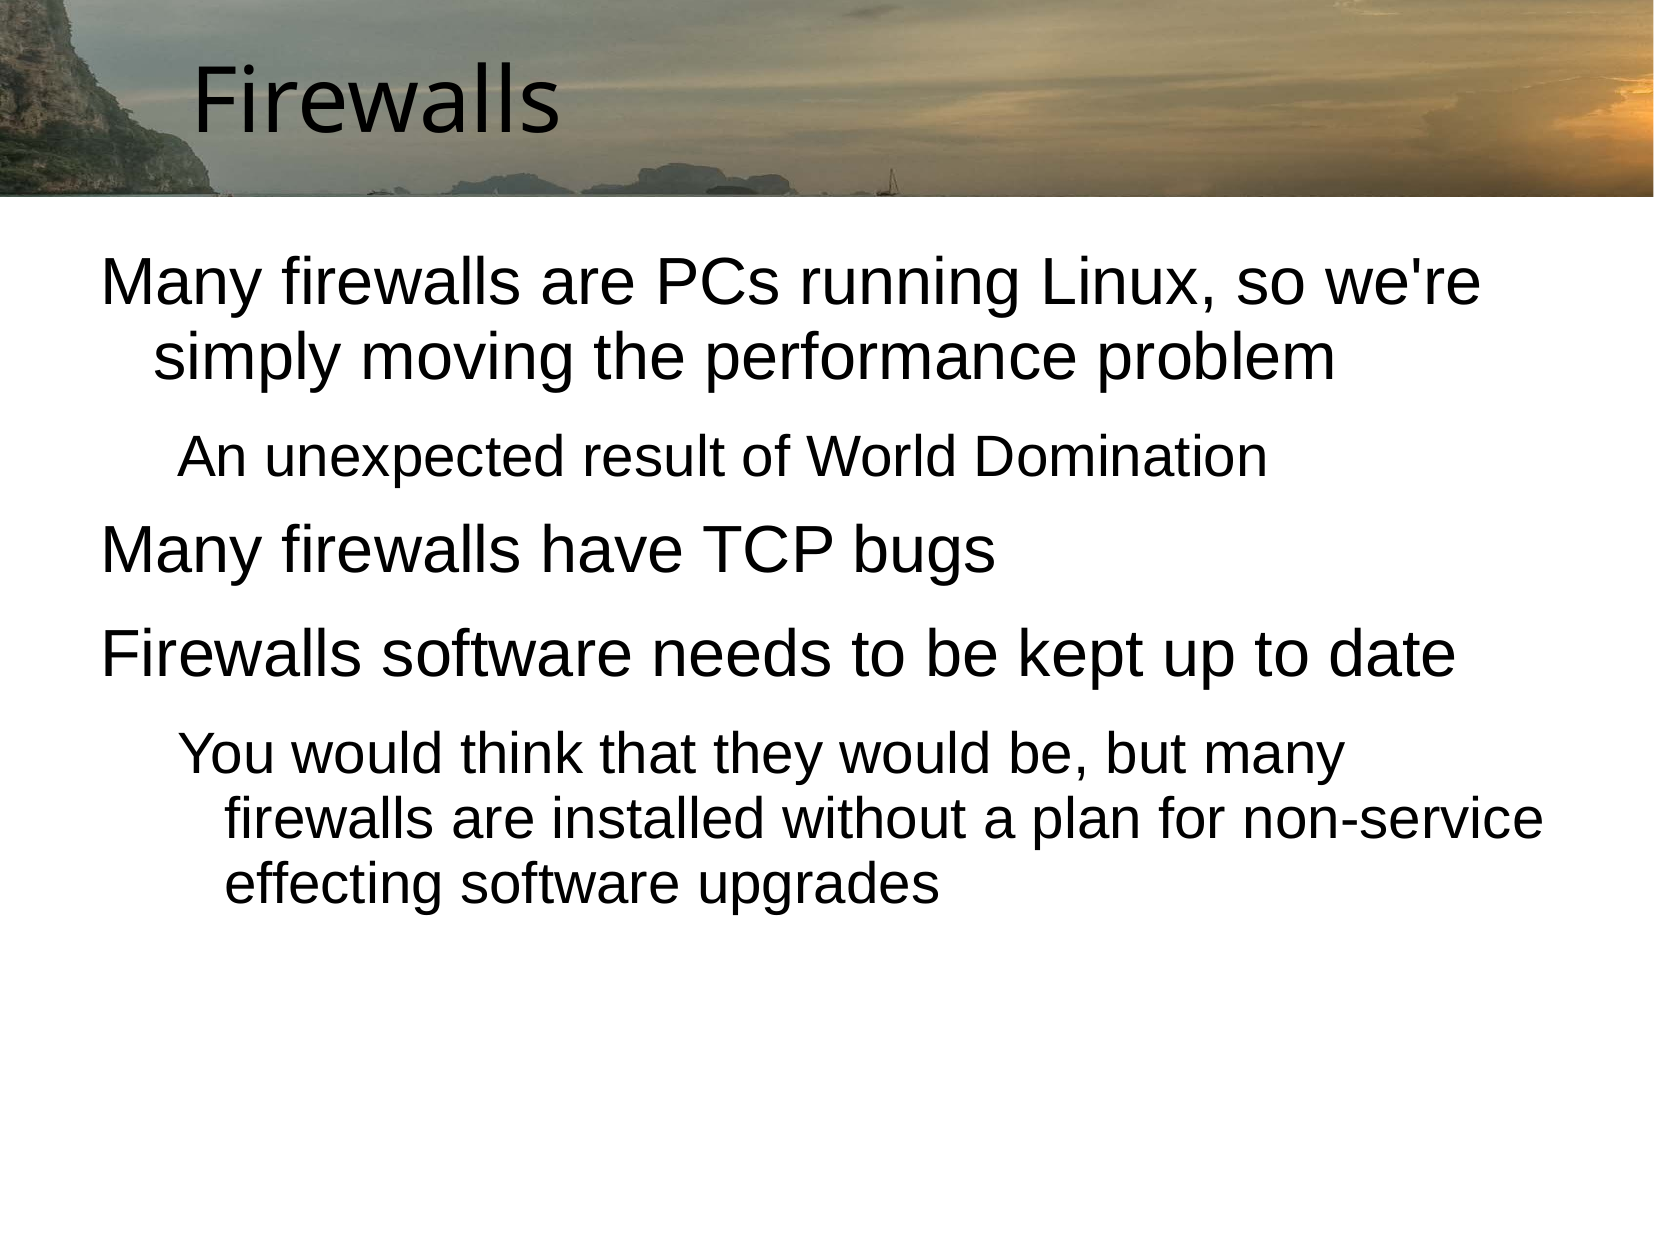

# Firewalls
Many firewalls are PCs running Linux, so we're simply moving the performance problem
An unexpected result of World Domination
Many firewalls have TCP bugs
Firewalls software needs to be kept up to date
You would think that they would be, but many firewalls are installed without a plan for non-service effecting software upgrades